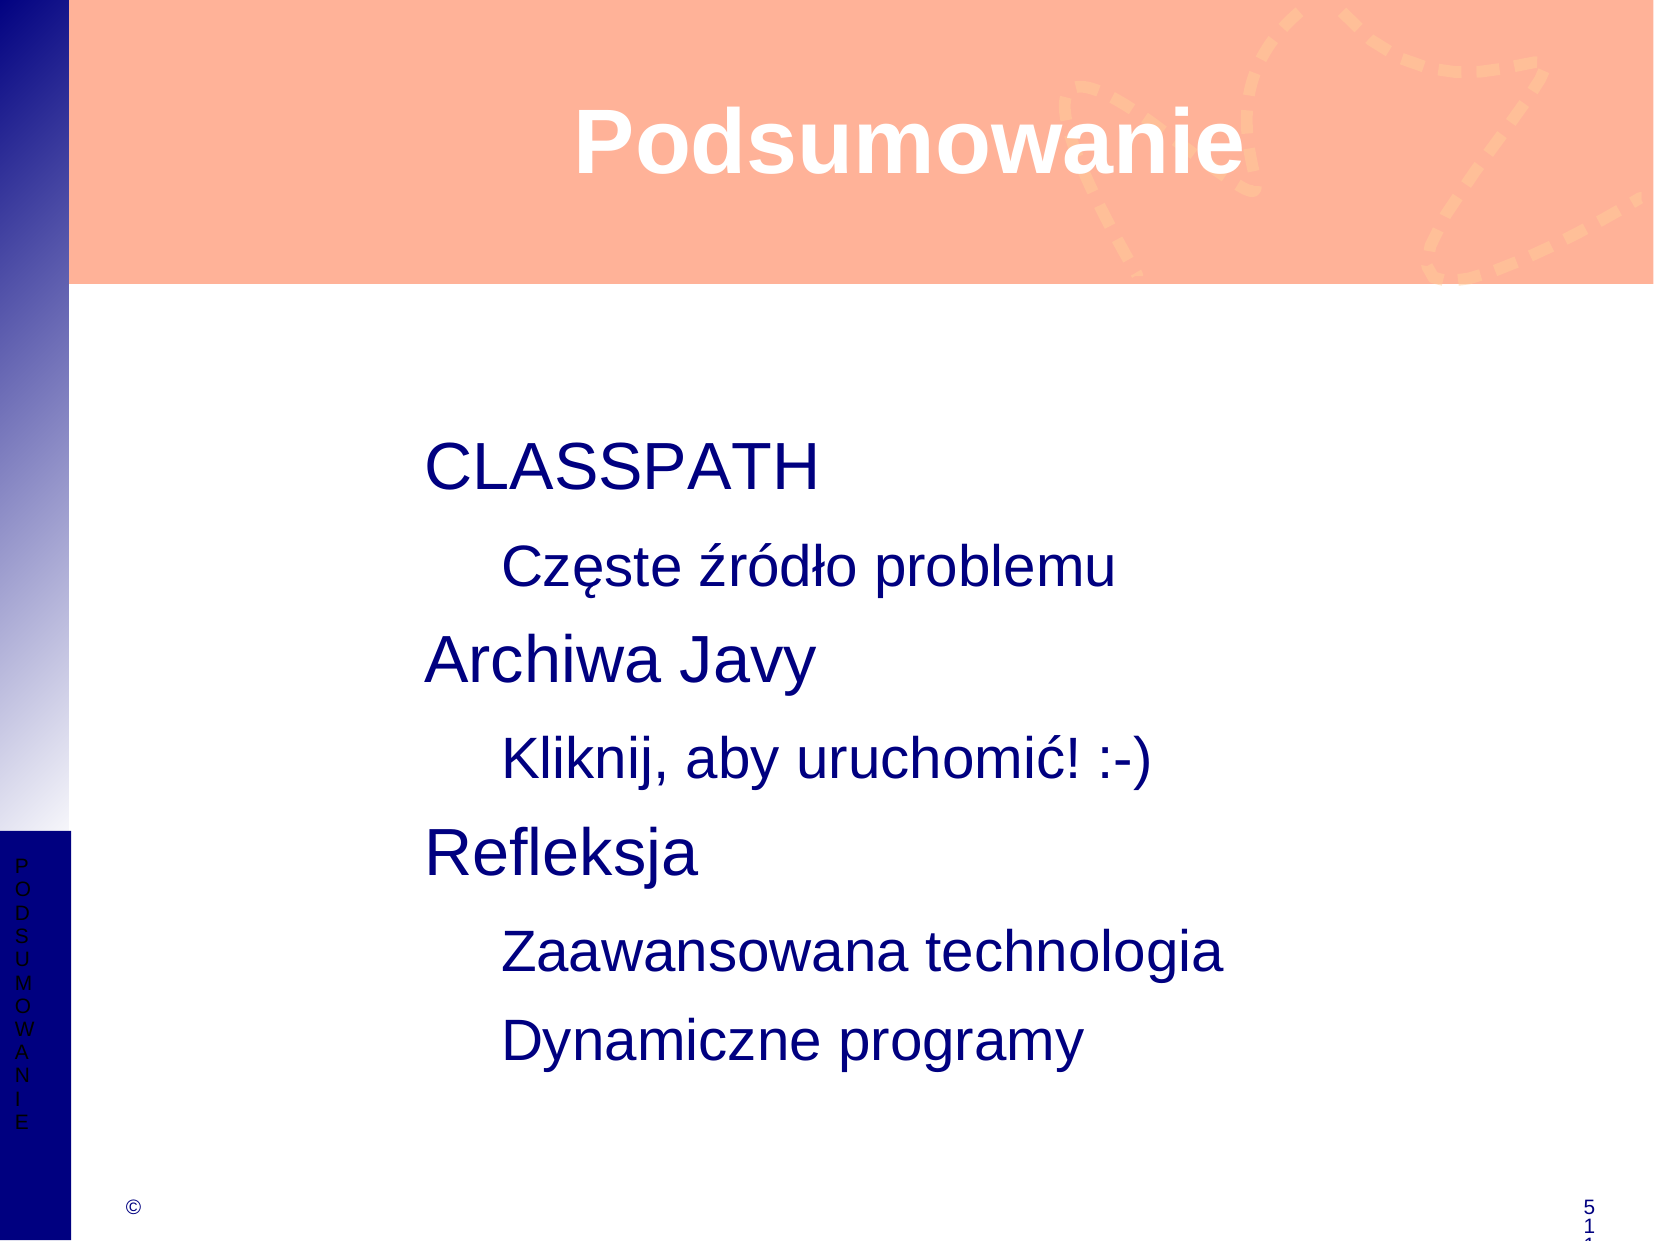

Podsumowanie
# CLASSPATH
Częste źródło problemu
Archiwa Javy
Kliknij, aby uruchomić! :-)
Refleksja
Zaawansowana technologia
Dynamiczne programy
P
O
D
S
U
M
O
W
A
N
I
E